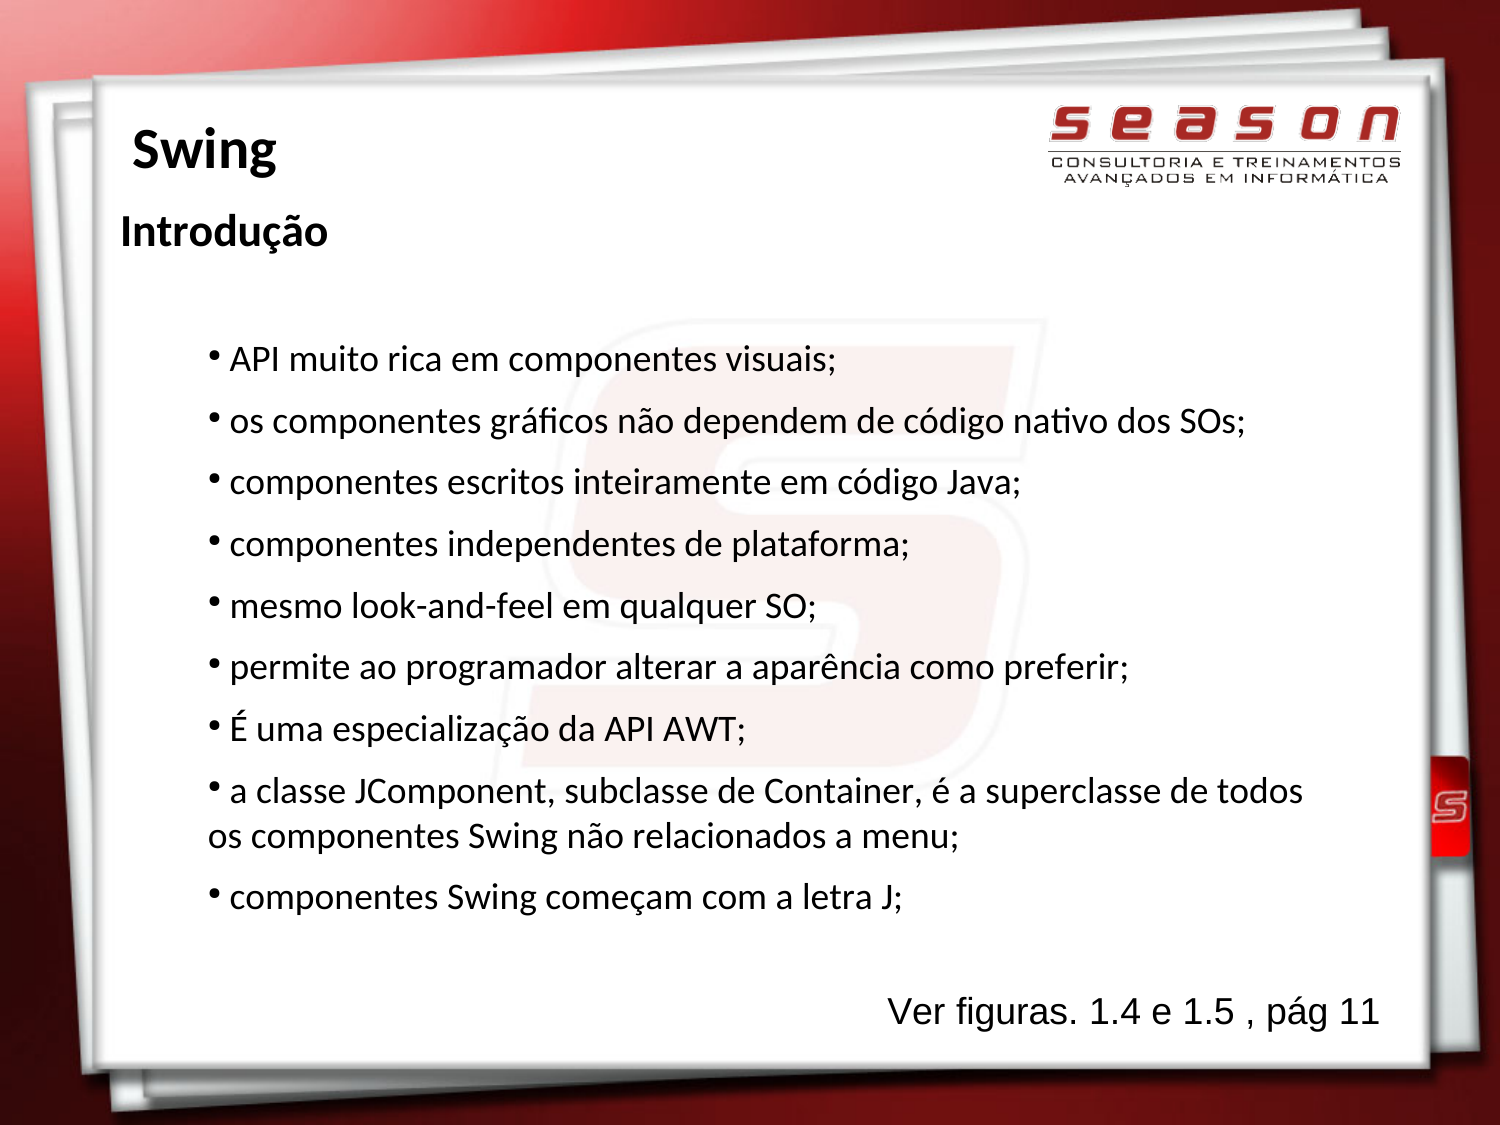

# Swing
Introdução
 API muito rica em componentes visuais;
 os componentes gráficos não dependem de código nativo dos SOs;
 componentes escritos inteiramente em código Java;
 componentes independentes de plataforma;
 mesmo look-and-feel em qualquer SO;
 permite ao programador alterar a aparência como preferir;
 É uma especialização da API AWT;
 a classe JComponent, subclasse de Container, é a superclasse de todos os componentes Swing não relacionados a menu;
 componentes Swing começam com a letra J;
Ver figuras. 1.4 e 1.5 , pág 11